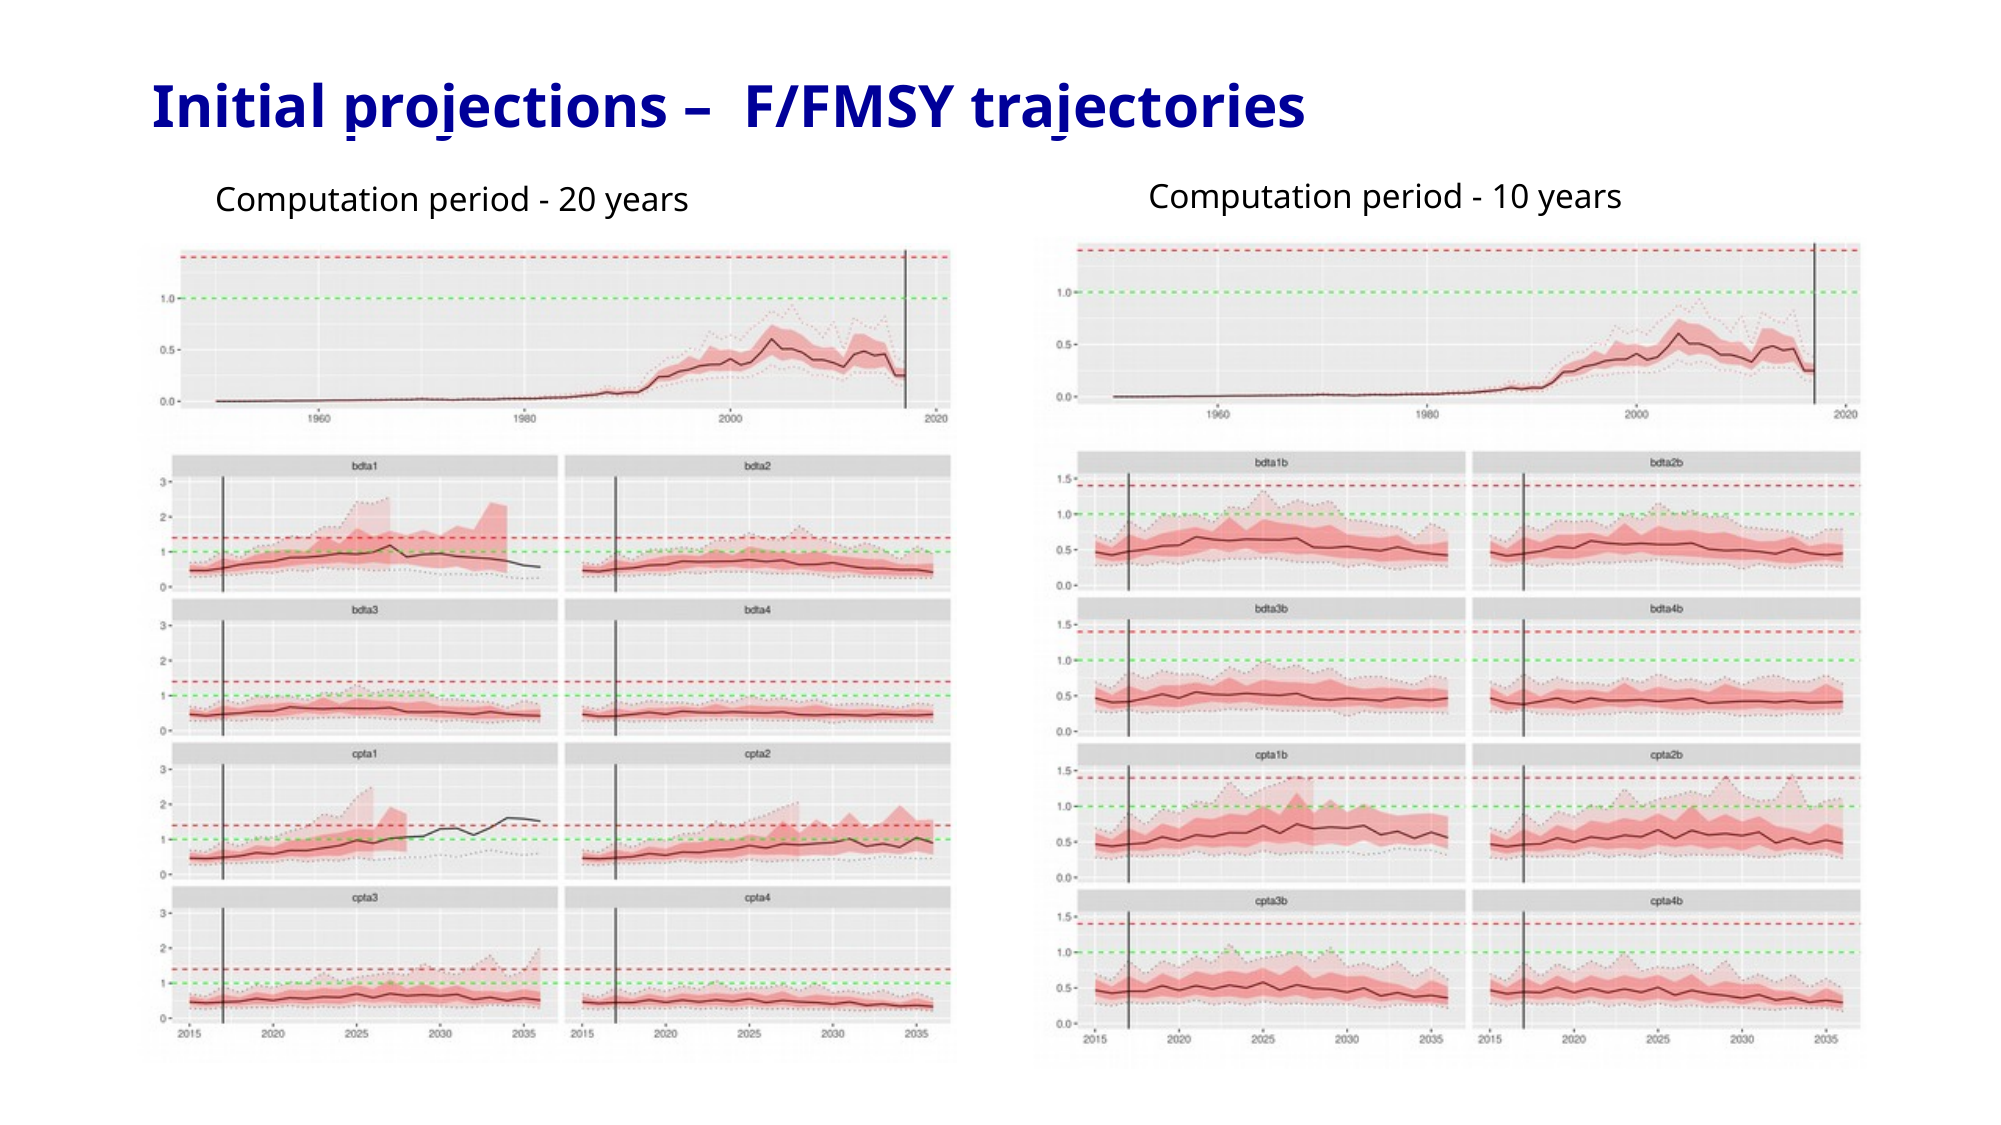

Initial projections – F/FMSY trajectories
Computation period - 10 years
Computation period - 20 years